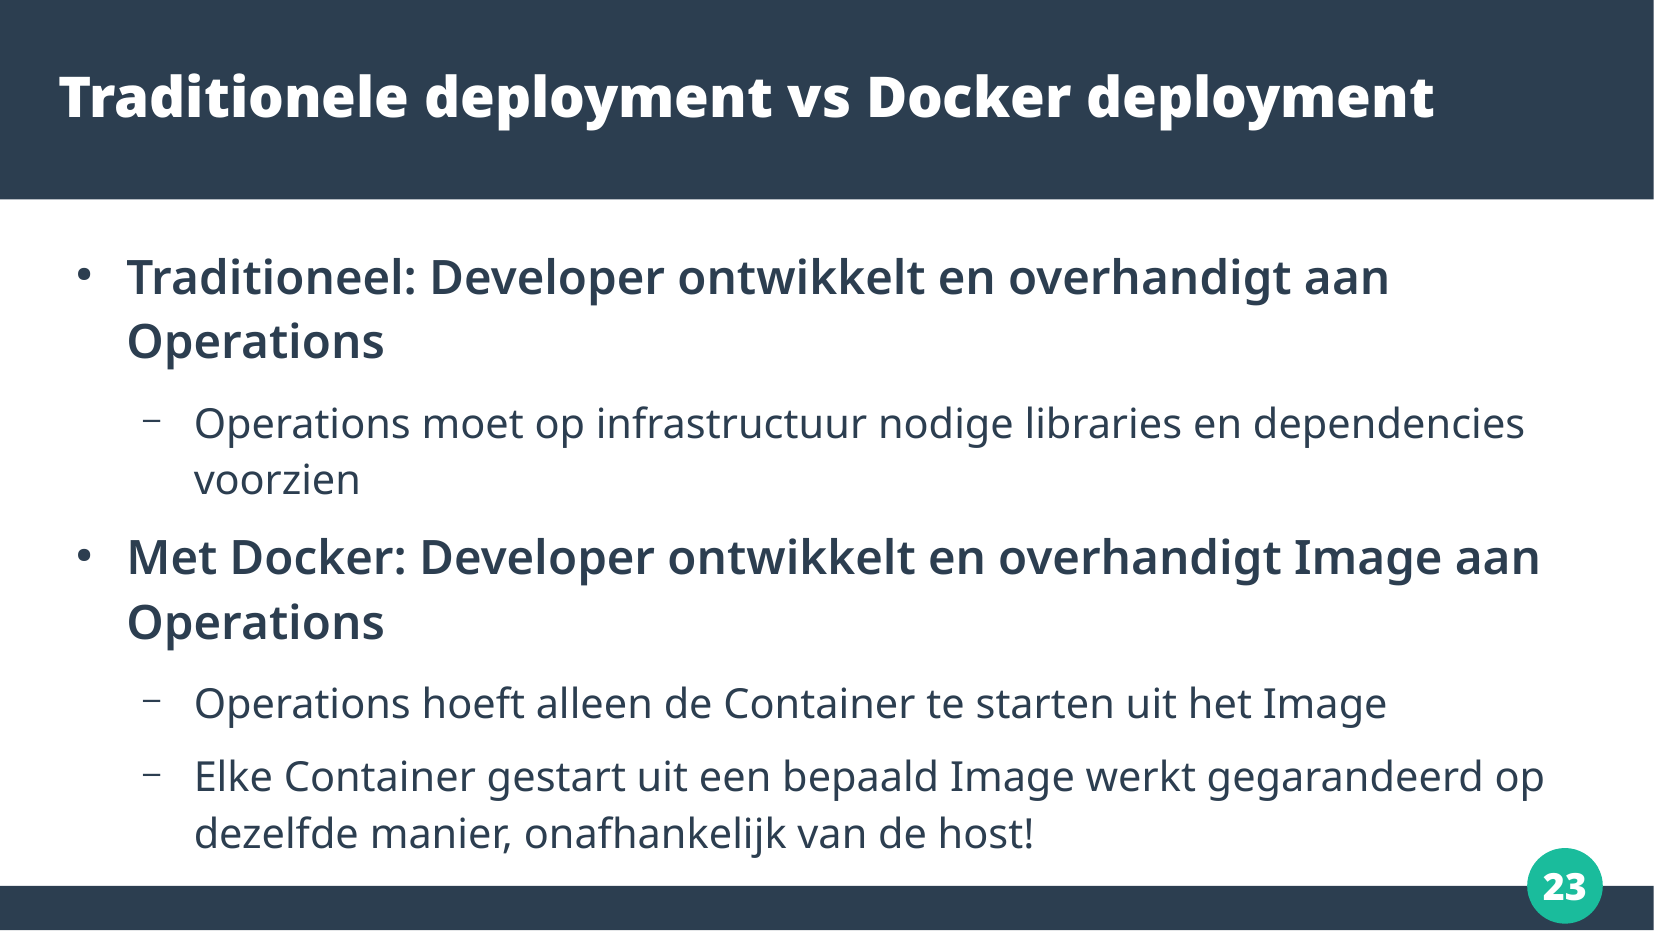

# Traditionele deployment vs Docker deployment
Traditioneel: Developer ontwikkelt en overhandigt aan Operations
Operations moet op infrastructuur nodige libraries en dependencies voorzien
Met Docker: Developer ontwikkelt en overhandigt Image aan Operations
Operations hoeft alleen de Container te starten uit het Image
Elke Container gestart uit een bepaald Image werkt gegarandeerd op dezelfde manier, onafhankelijk van de host!